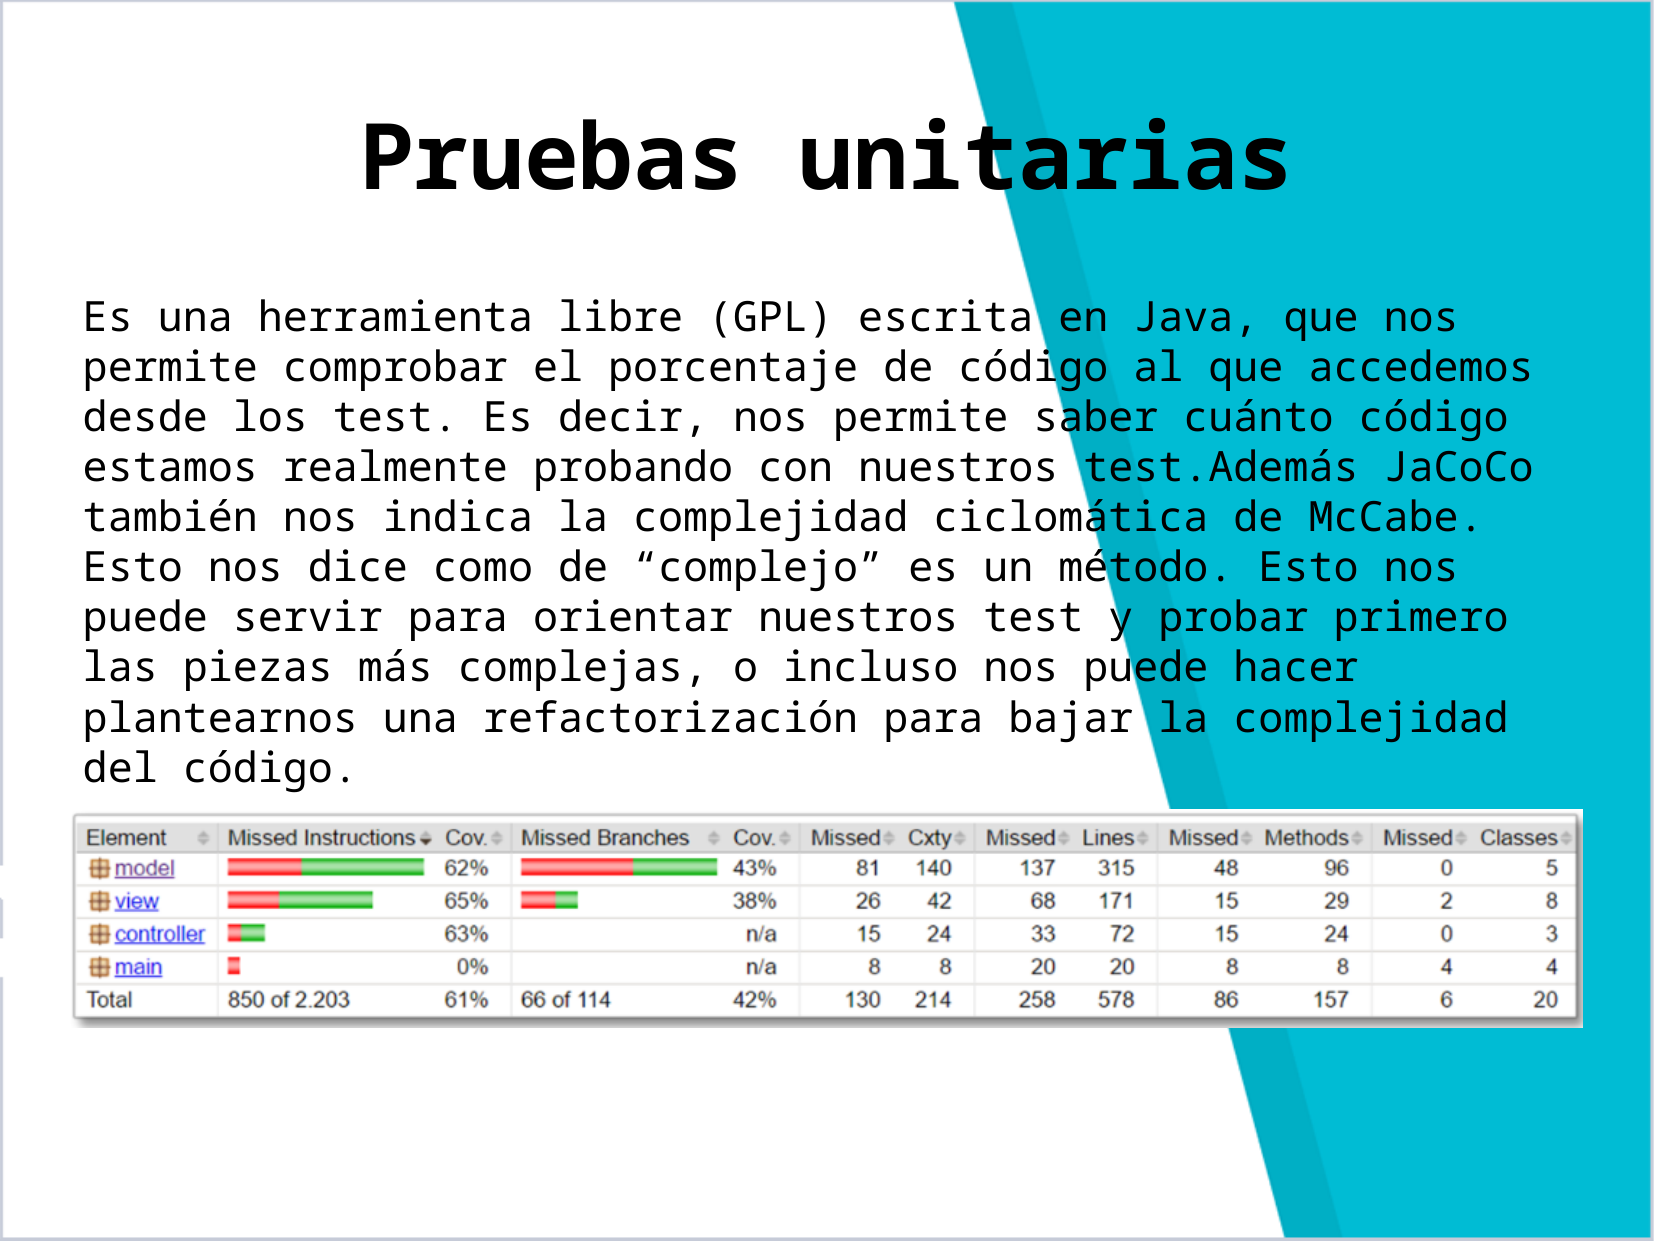

Pruebas unitarias
Es una herramienta libre (GPL) escrita en Java, que nos permite comprobar el porcentaje de código al que accedemos desde los test. Es decir, nos permite saber cuánto código estamos realmente probando con nuestros test.Además JaCoCo también nos indica la complejidad ciclomática de McCabe. Esto nos dice como de “complejo” es un método. Esto nos puede servir para orientar nuestros test y probar primero las piezas más complejas, o incluso nos puede hacer plantearnos una refactorización para bajar la complejidad del código.